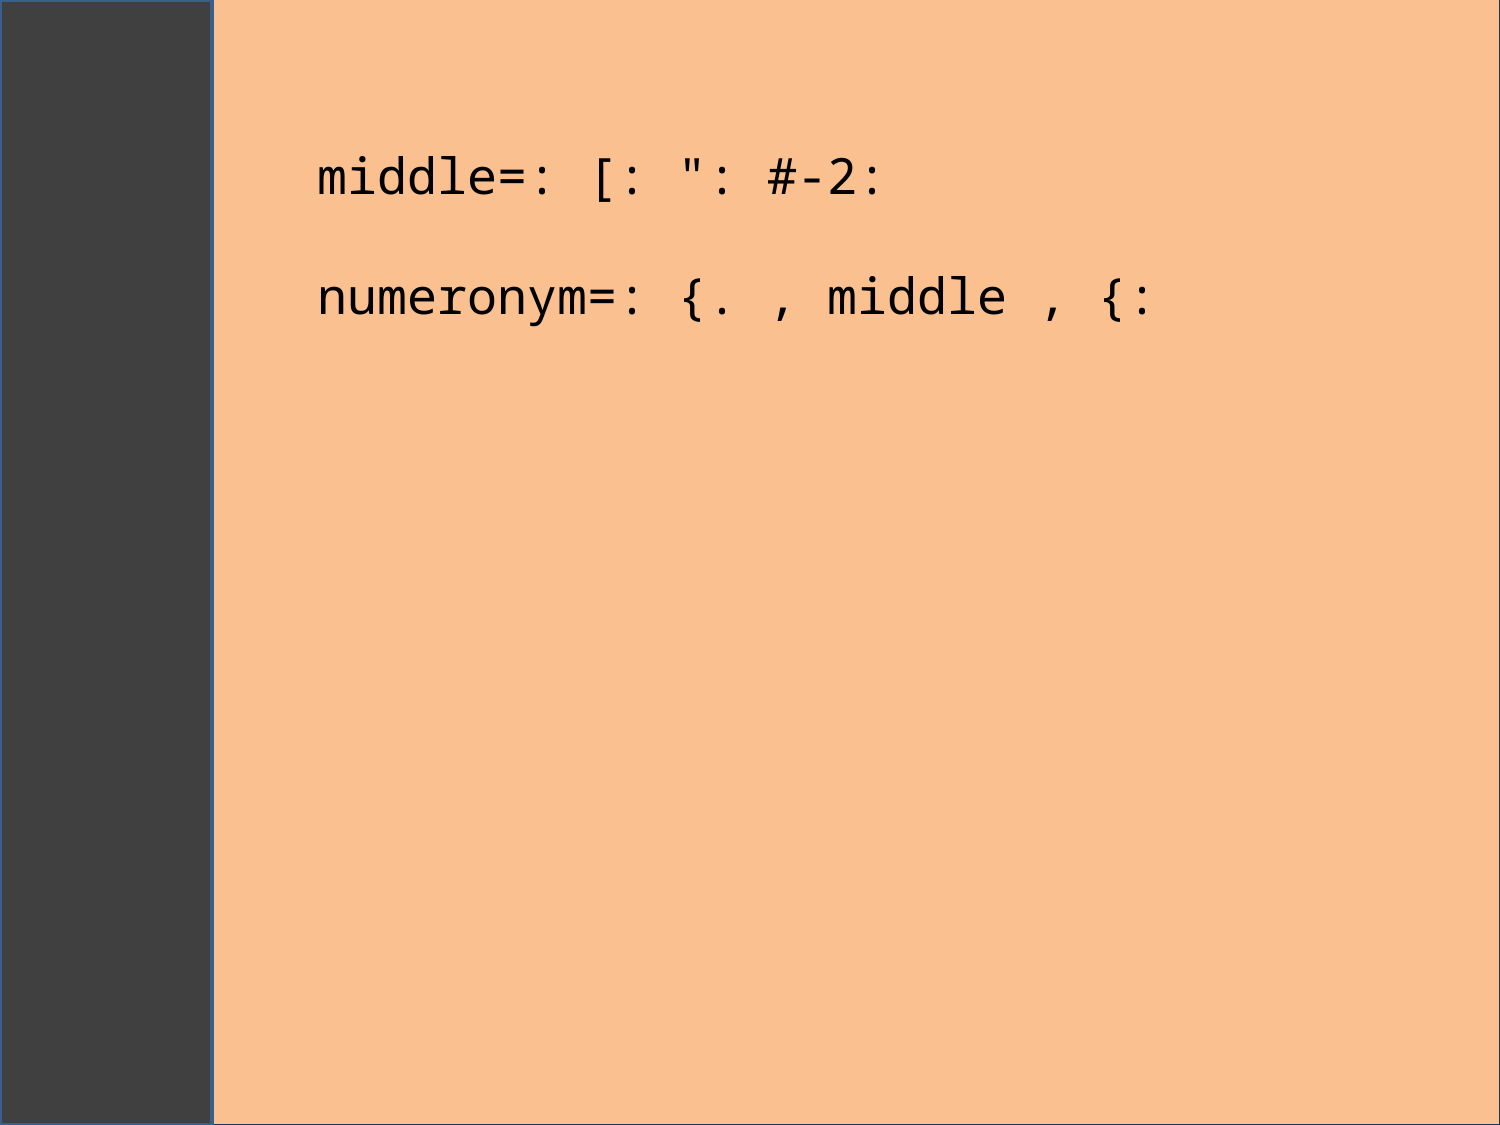

middle=: [: ": #-2:
 numeronym=: {. , middle , {: